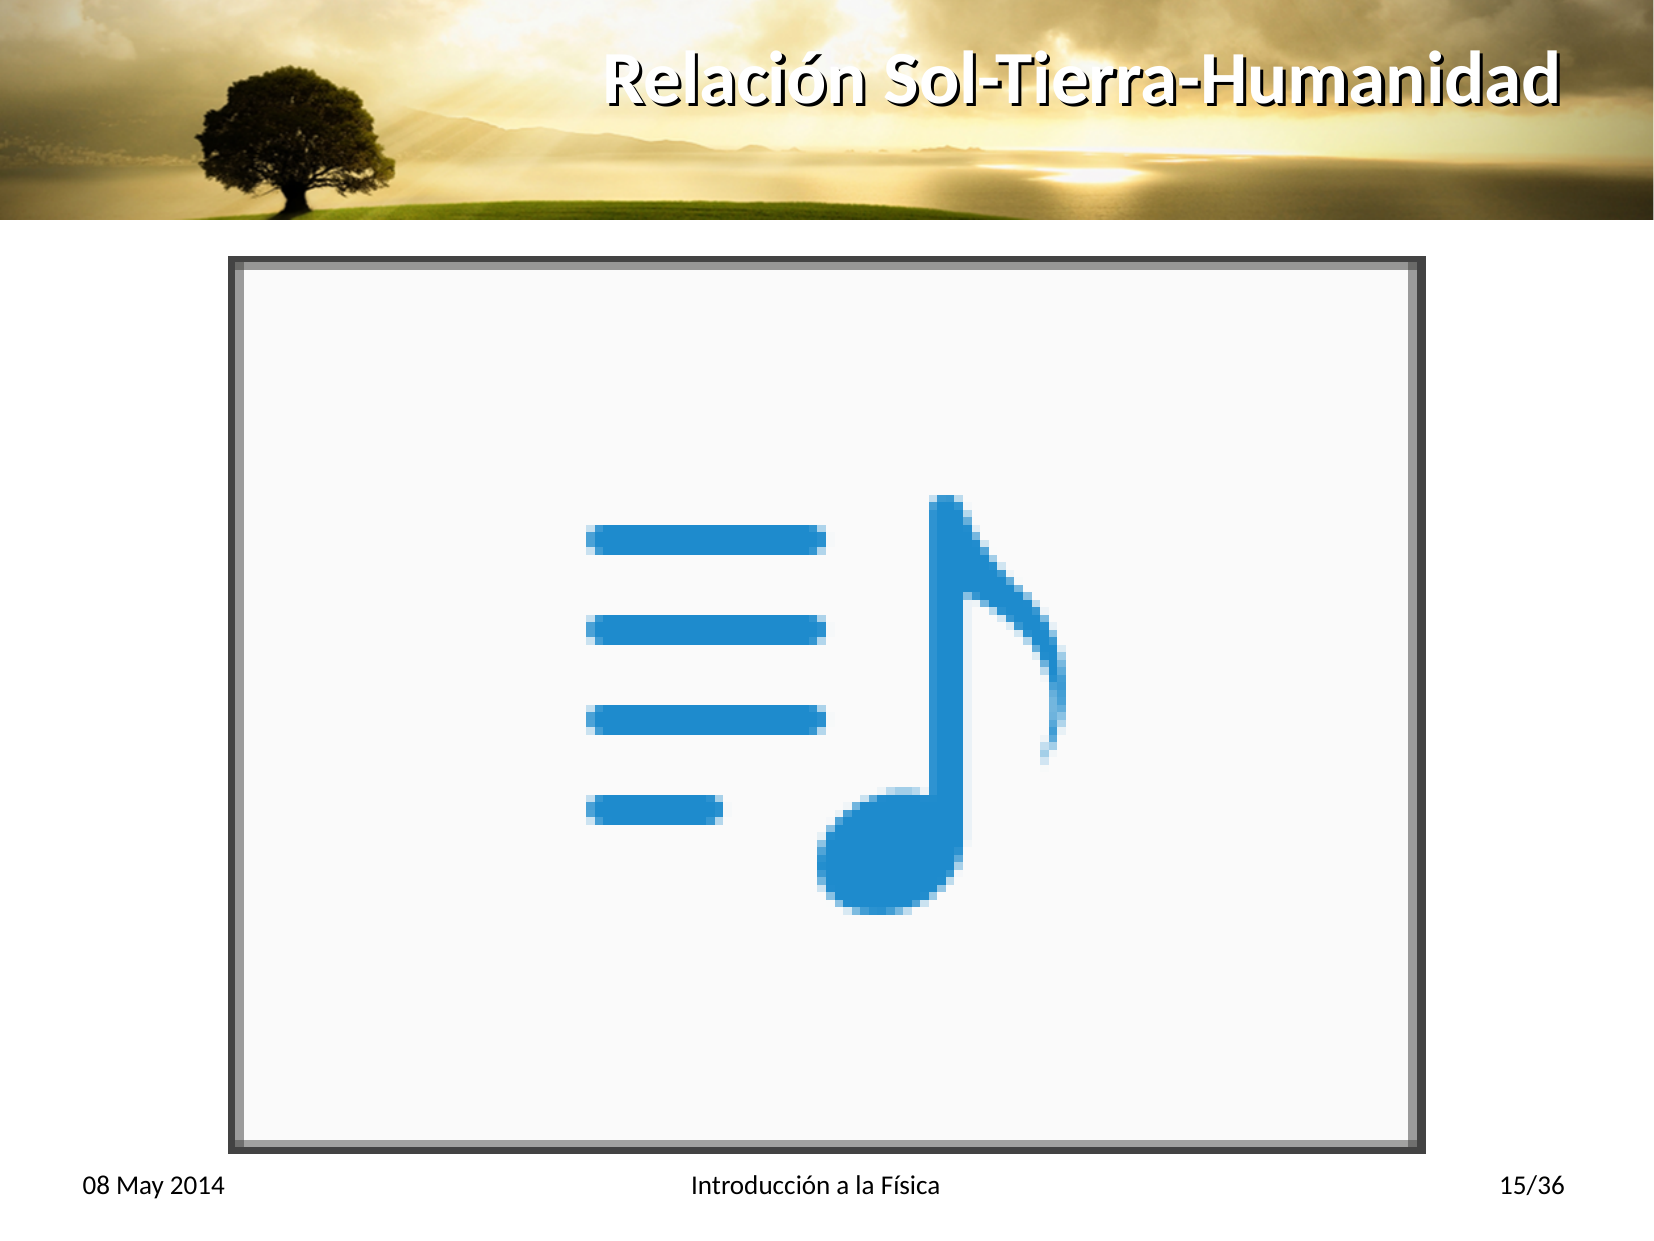

# Relación Sol-Tierra-Humanidad
08 May 2014
Introducción a la Física
15